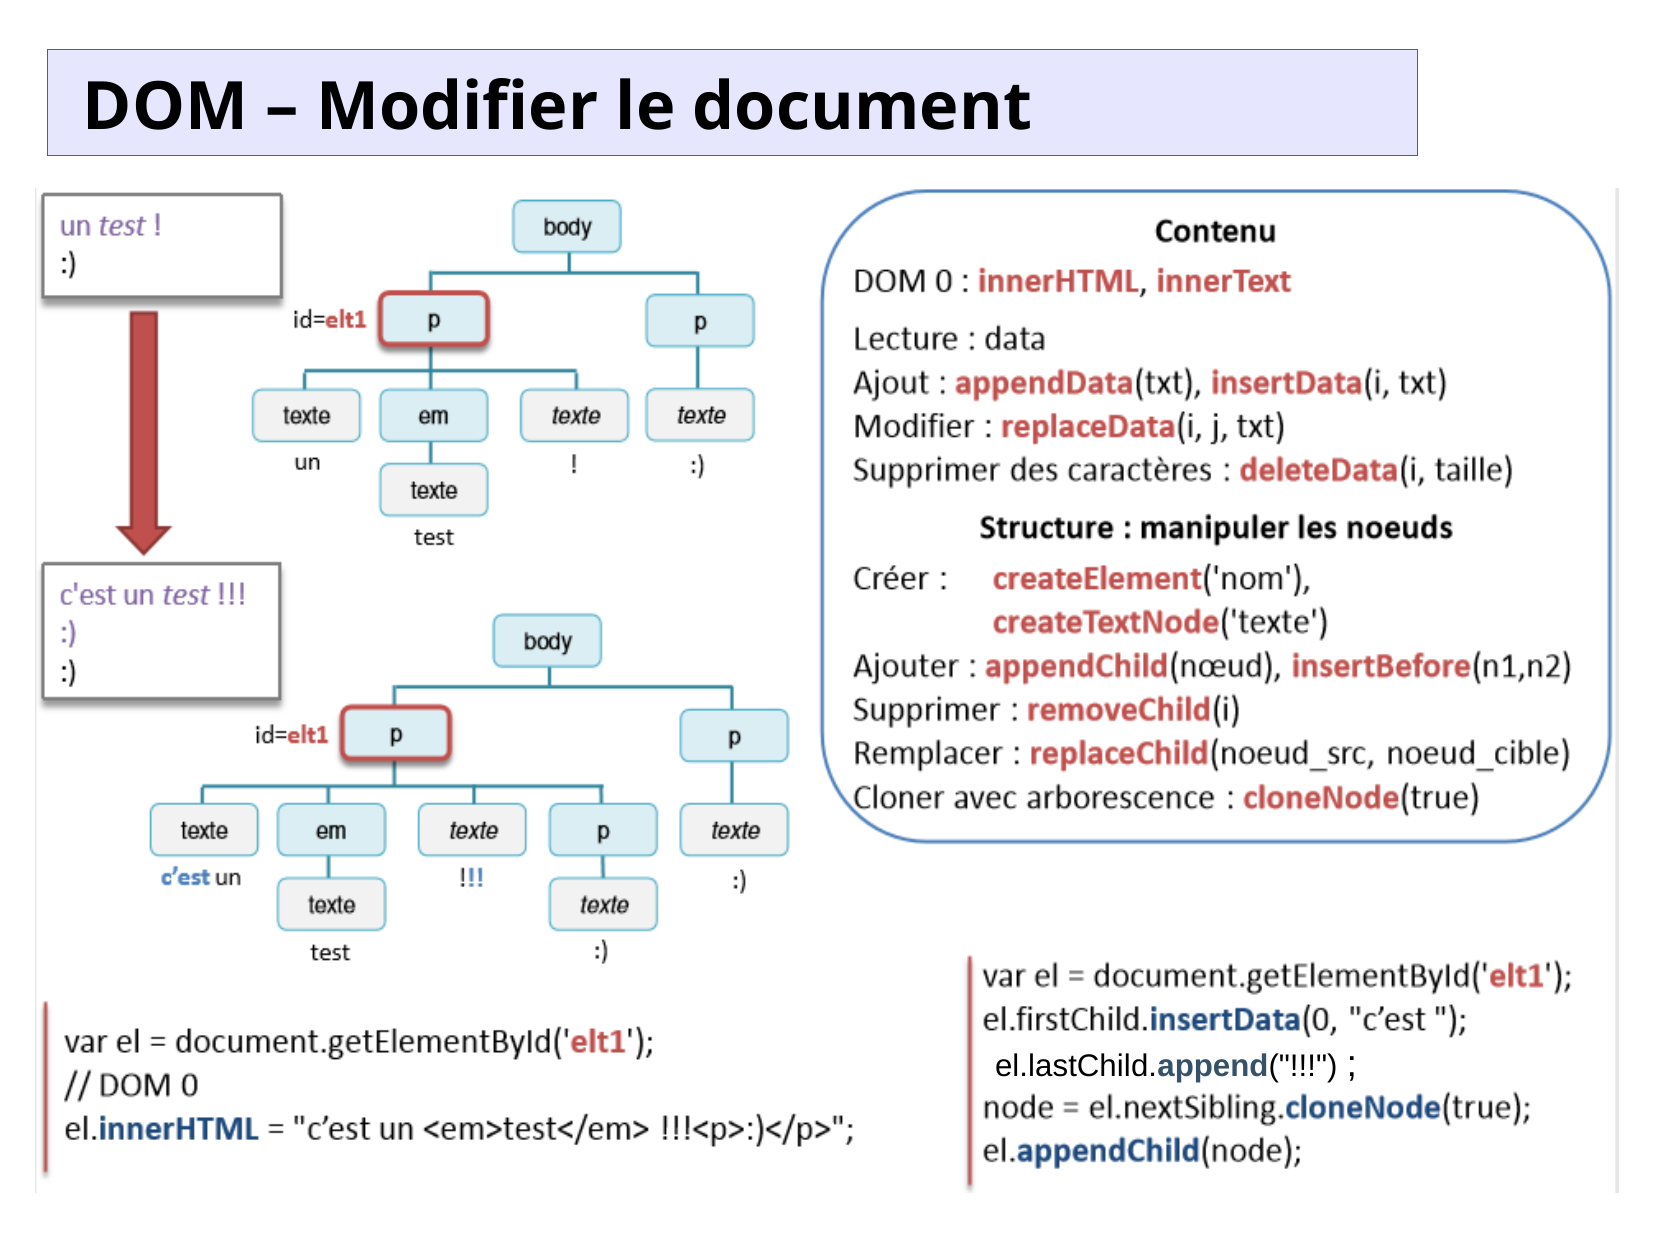

# DOM – Modifier le document
el.lastChild.append("!!!") ;